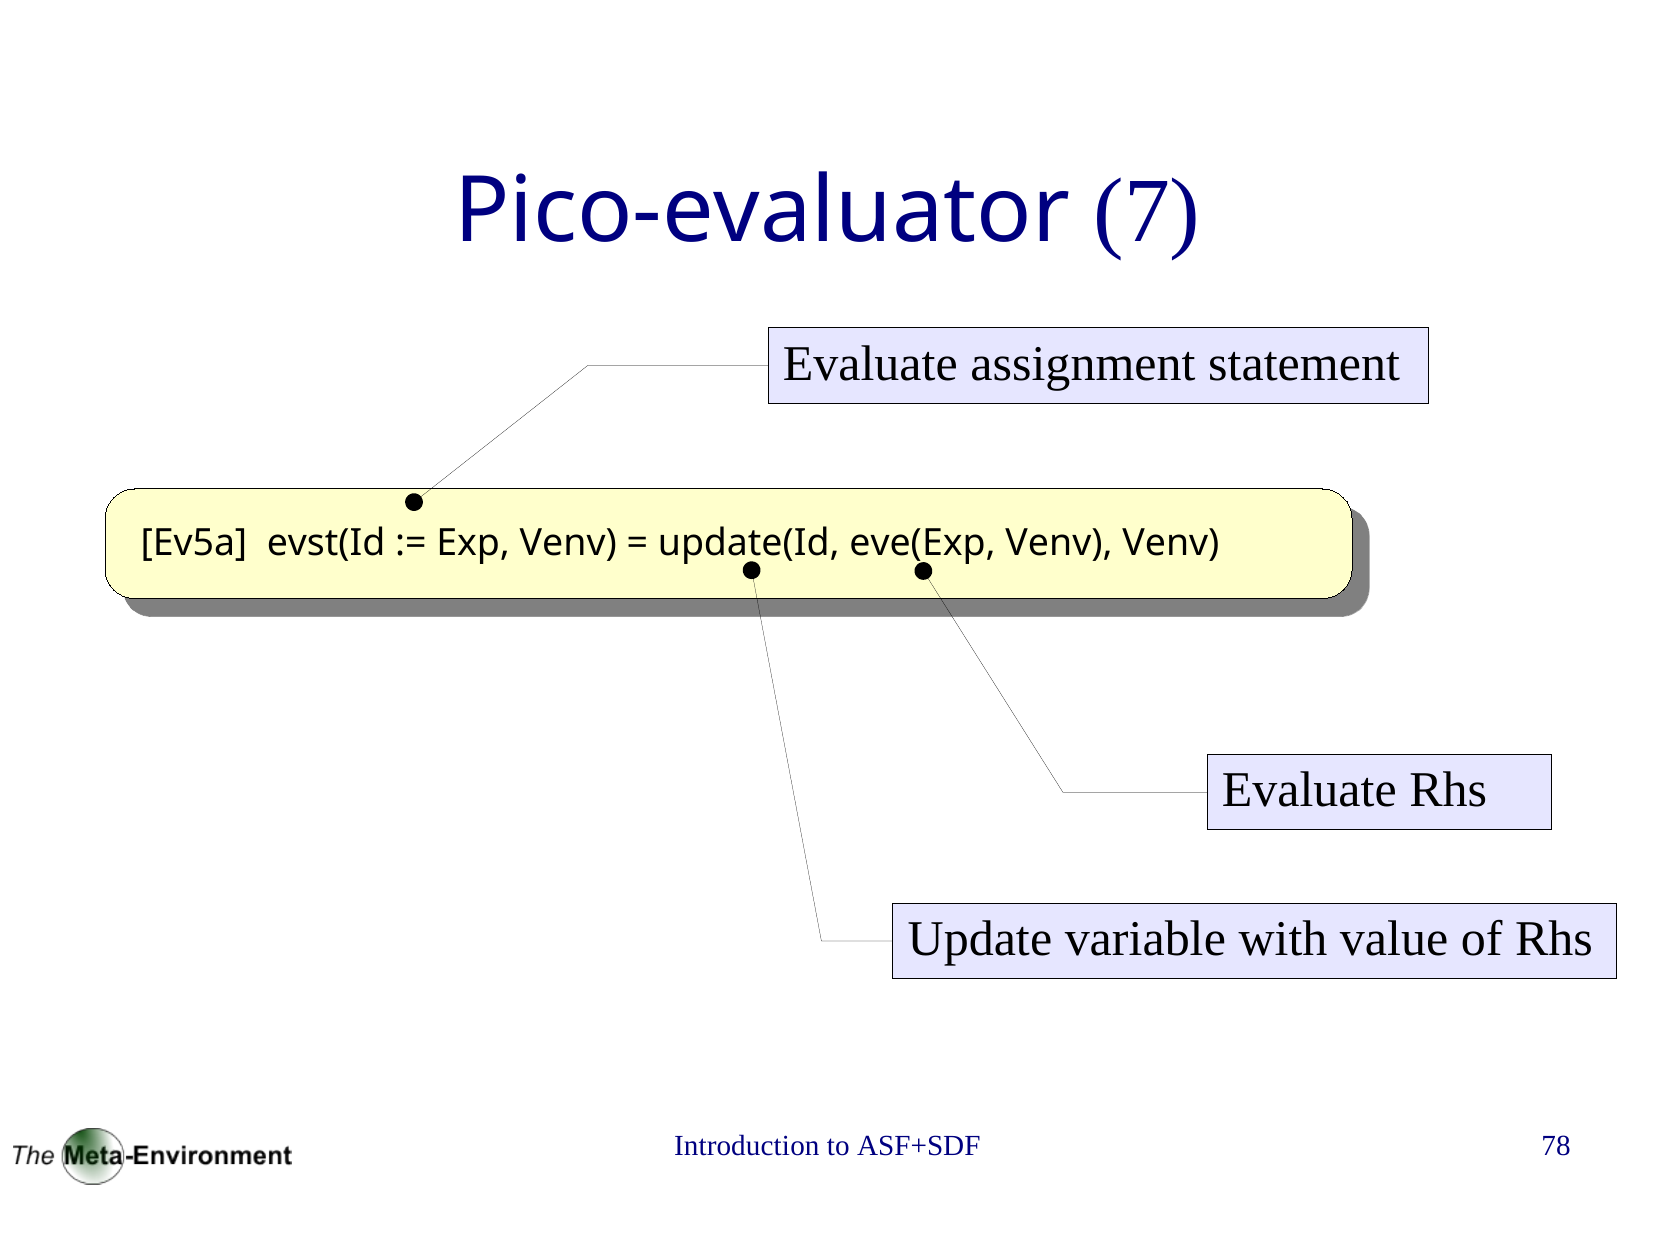

# Pico-evaluator (7)
[Ev5a] evst(Id := Exp, Venv) = update(Id, eve(Exp, Venv), Venv)
78